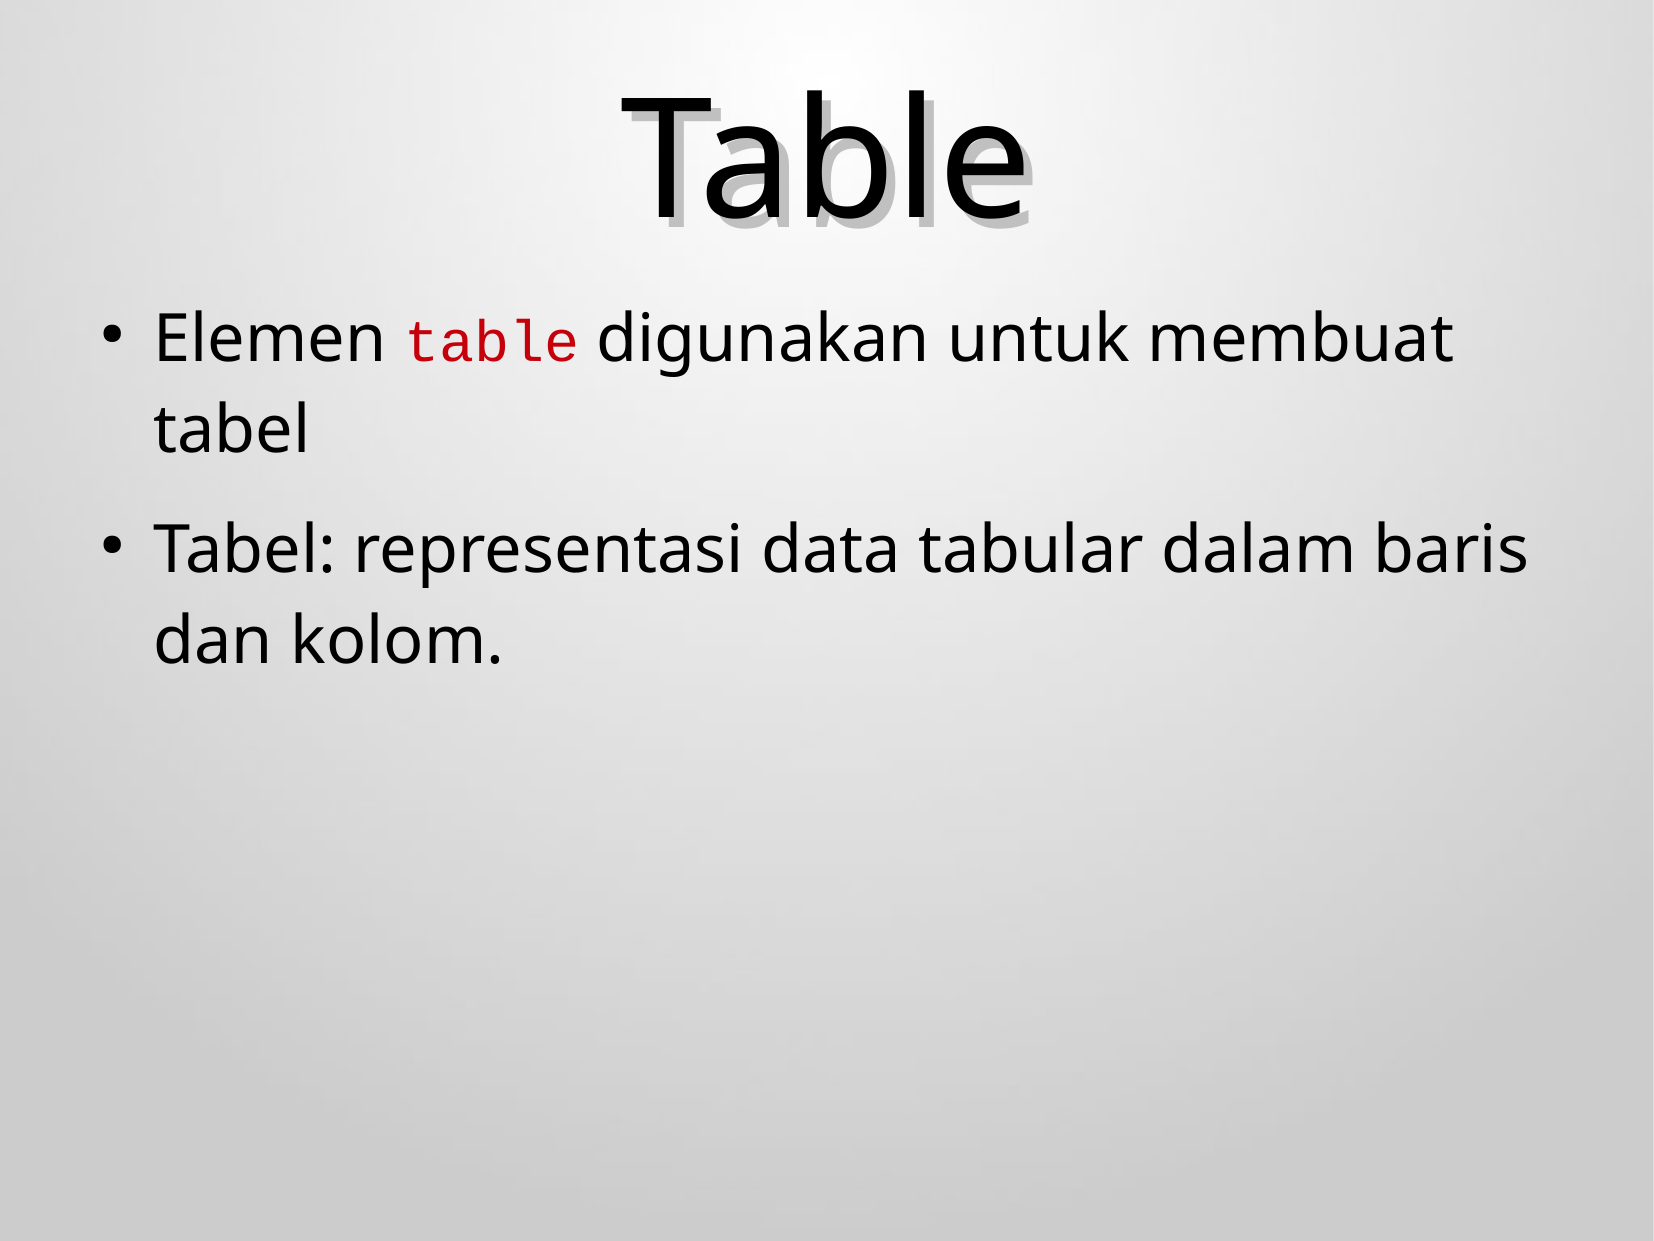

# Table
Elemen table digunakan untuk membuat tabel
Tabel: representasi data tabular dalam baris dan kolom.